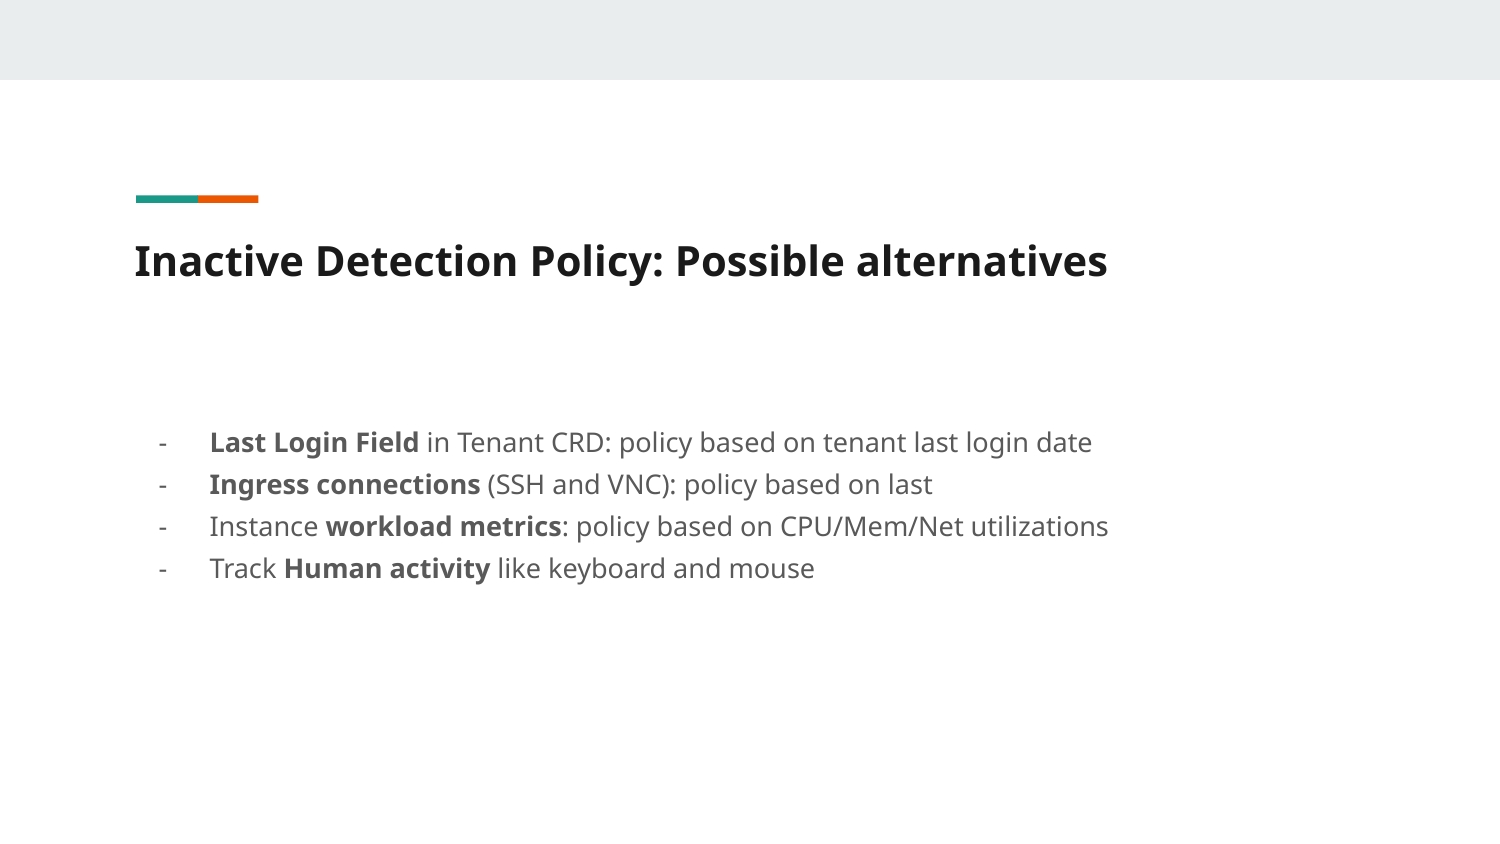

# Inactive Detection Policy: Possible alternatives
Last Login Field in Tenant CRD: policy based on tenant last login date
Ingress connections (SSH and VNC): policy based on last
Instance workload metrics: policy based on CPU/Mem/Net utilizations
Track Human activity like keyboard and mouse